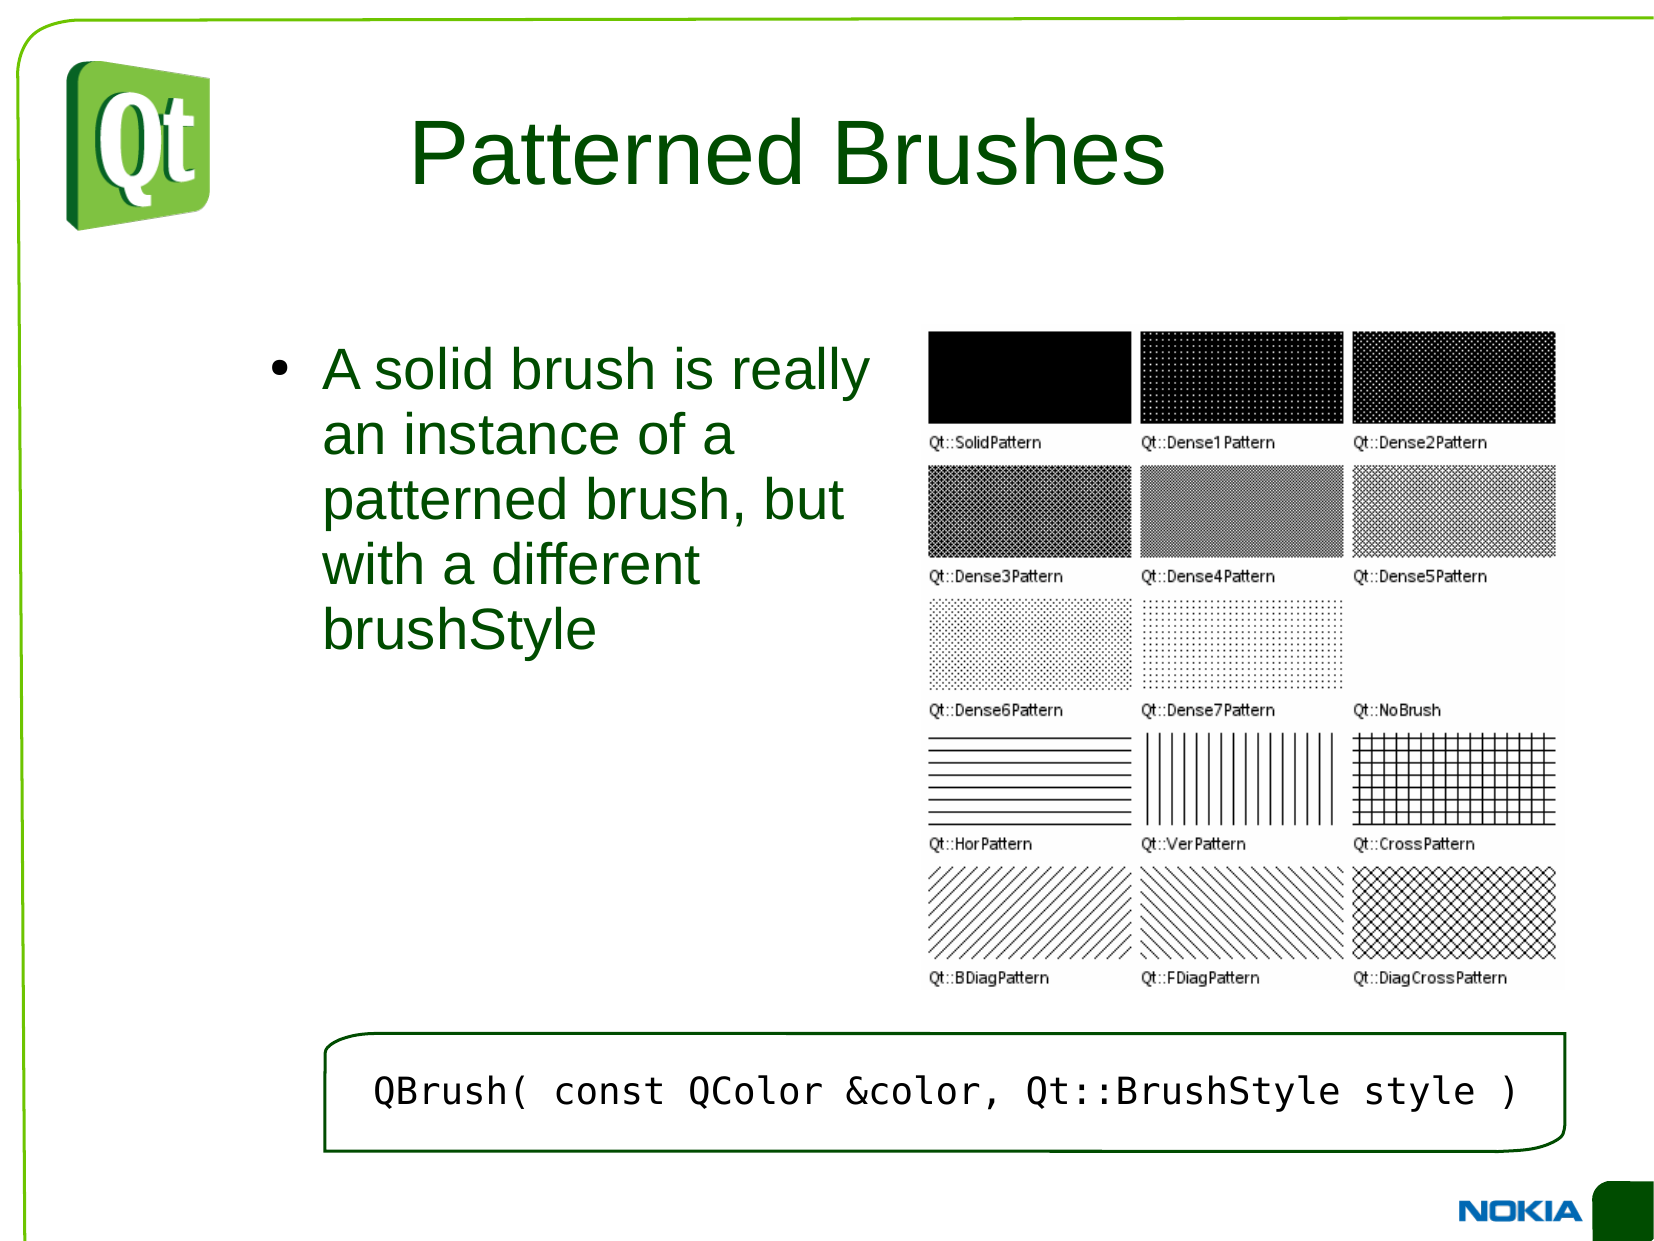

# Patterned Brushes
A solid brush is really an instance of a patterned brush, but with a different brushStyle
QBrush( const QColor &color, Qt::BrushStyle style )